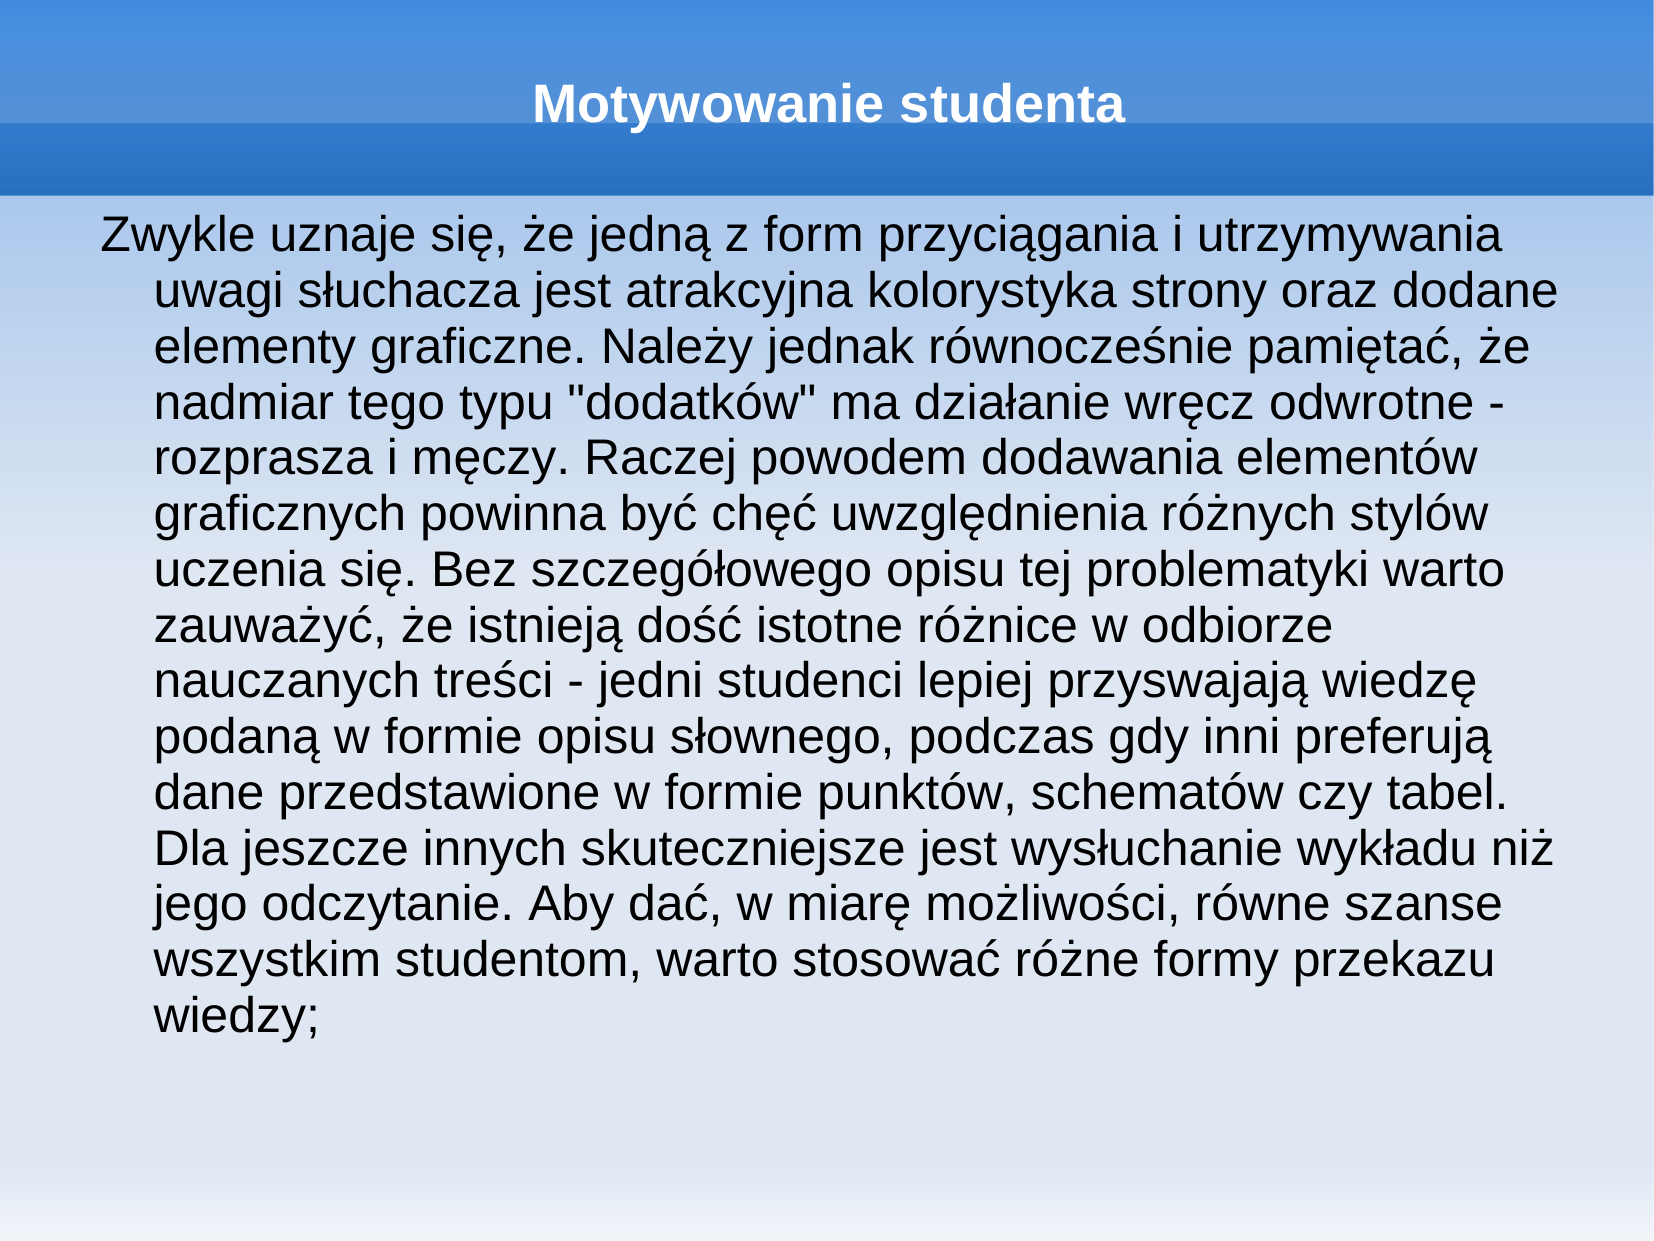

# Motywowanie studenta
Zwykle uznaje się, że jedną z form przyciągania i utrzymywania uwagi słuchacza jest atrakcyjna kolorystyka strony oraz dodane elementy graficzne. Należy jednak równocześnie pamiętać, że nadmiar tego typu "dodatków" ma działanie wręcz odwrotne - rozprasza i męczy. Raczej powodem dodawania elementów graficznych powinna być chęć uwzględnienia różnych stylów uczenia się. Bez szczegółowego opisu tej problematyki warto zauważyć, że istnieją dość istotne różnice w odbiorze nauczanych treści - jedni studenci lepiej przyswajają wiedzę podaną w formie opisu słownego, podczas gdy inni preferują dane przedstawione w formie punktów, schematów czy tabel. Dla jeszcze innych skuteczniejsze jest wysłuchanie wykładu niż jego odczytanie. Aby dać, w miarę możliwości, równe szanse wszystkim studentom, warto stosować różne formy przekazu wiedzy;